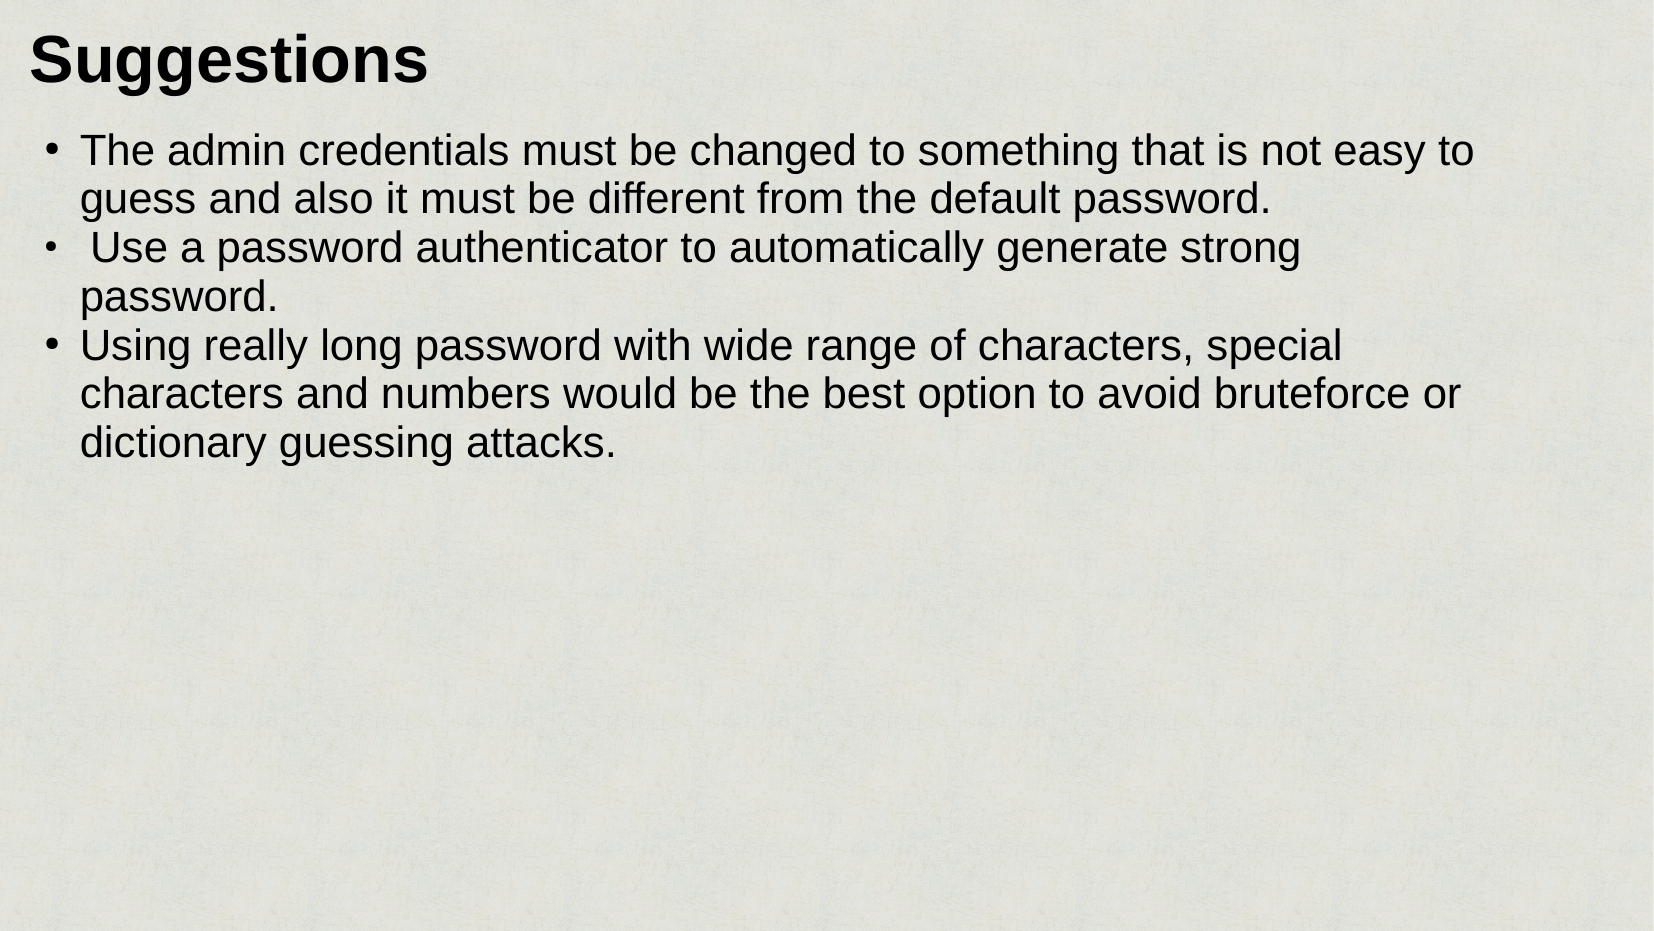

# Suggestions
The admin credentials must be changed to something that is not easy to guess and also it must be different from the default password.
 Use a password authenticator to automatically generate strong password.
Using really long password with wide range of characters, special characters and numbers would be the best option to avoid bruteforce or dictionary guessing attacks.